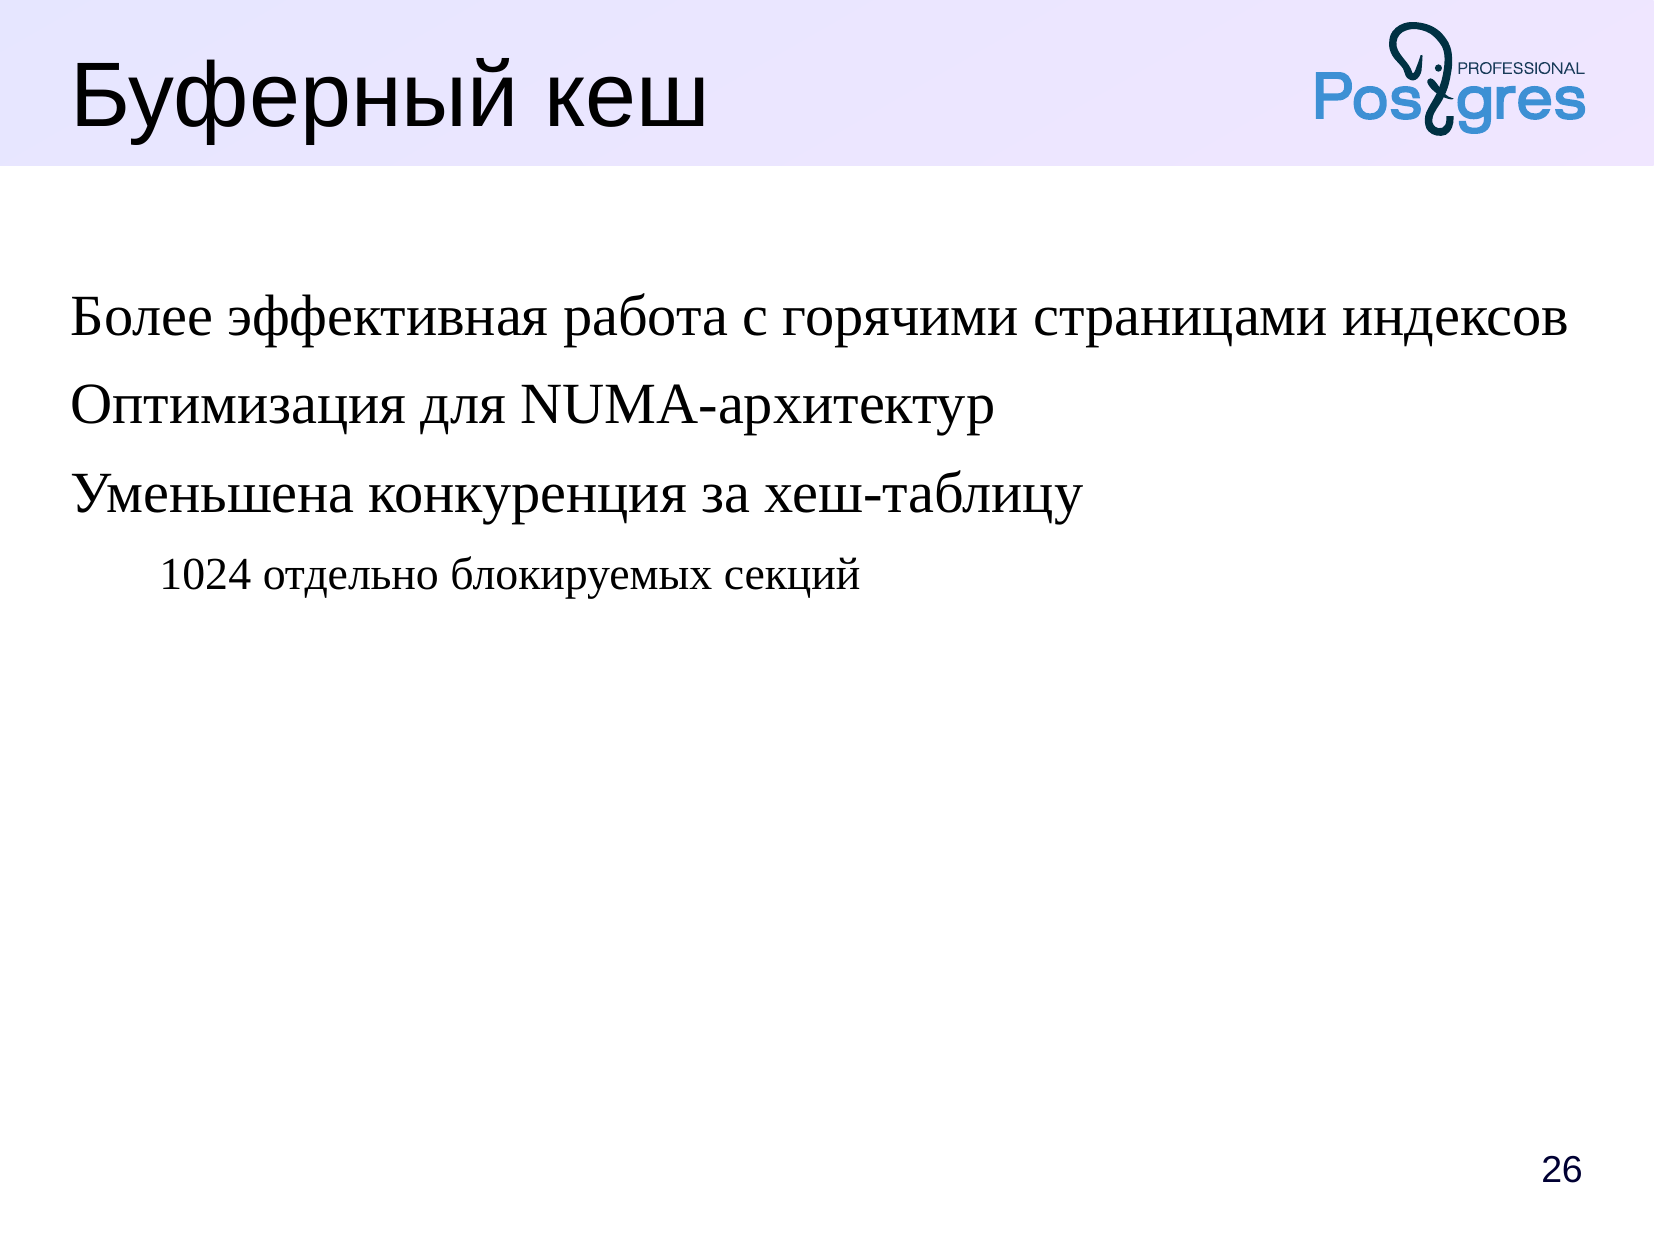

# Буферный кеш
Более эффективная работа с горячими страницами индексов
Оптимизация для NUMA-архитектур
Уменьшена конкуренция за хеш-таблицу
1024 отдельно блокируемых секций